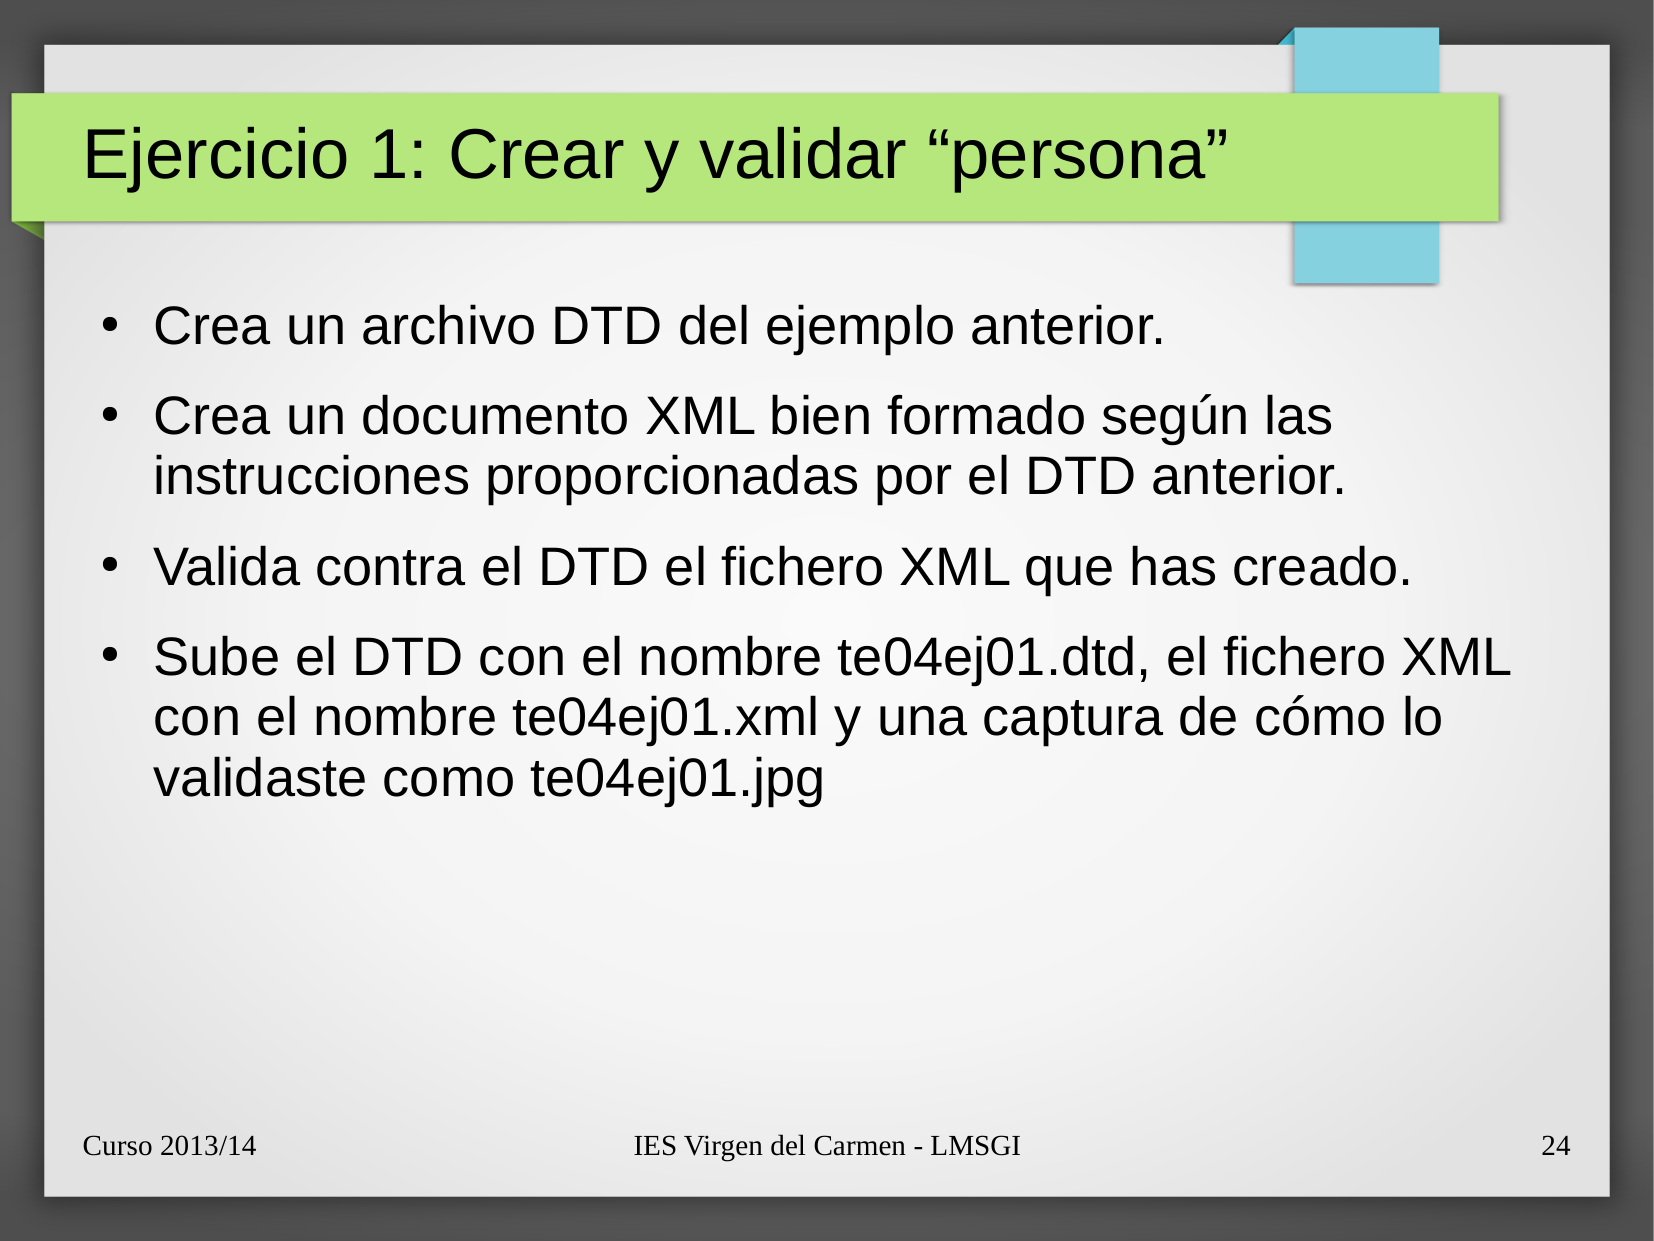

# Ejercicio 1: Crear y validar “persona”
Crea un archivo DTD del ejemplo anterior.
Crea un documento XML bien formado según las instrucciones proporcionadas por el DTD anterior.
Valida contra el DTD el fichero XML que has creado.
Sube el DTD con el nombre te04ej01.dtd, el fichero XML con el nombre te04ej01.xml y una captura de cómo lo validaste como te04ej01.jpg
Curso 2013/14
IES Virgen del Carmen - LMSGI
24